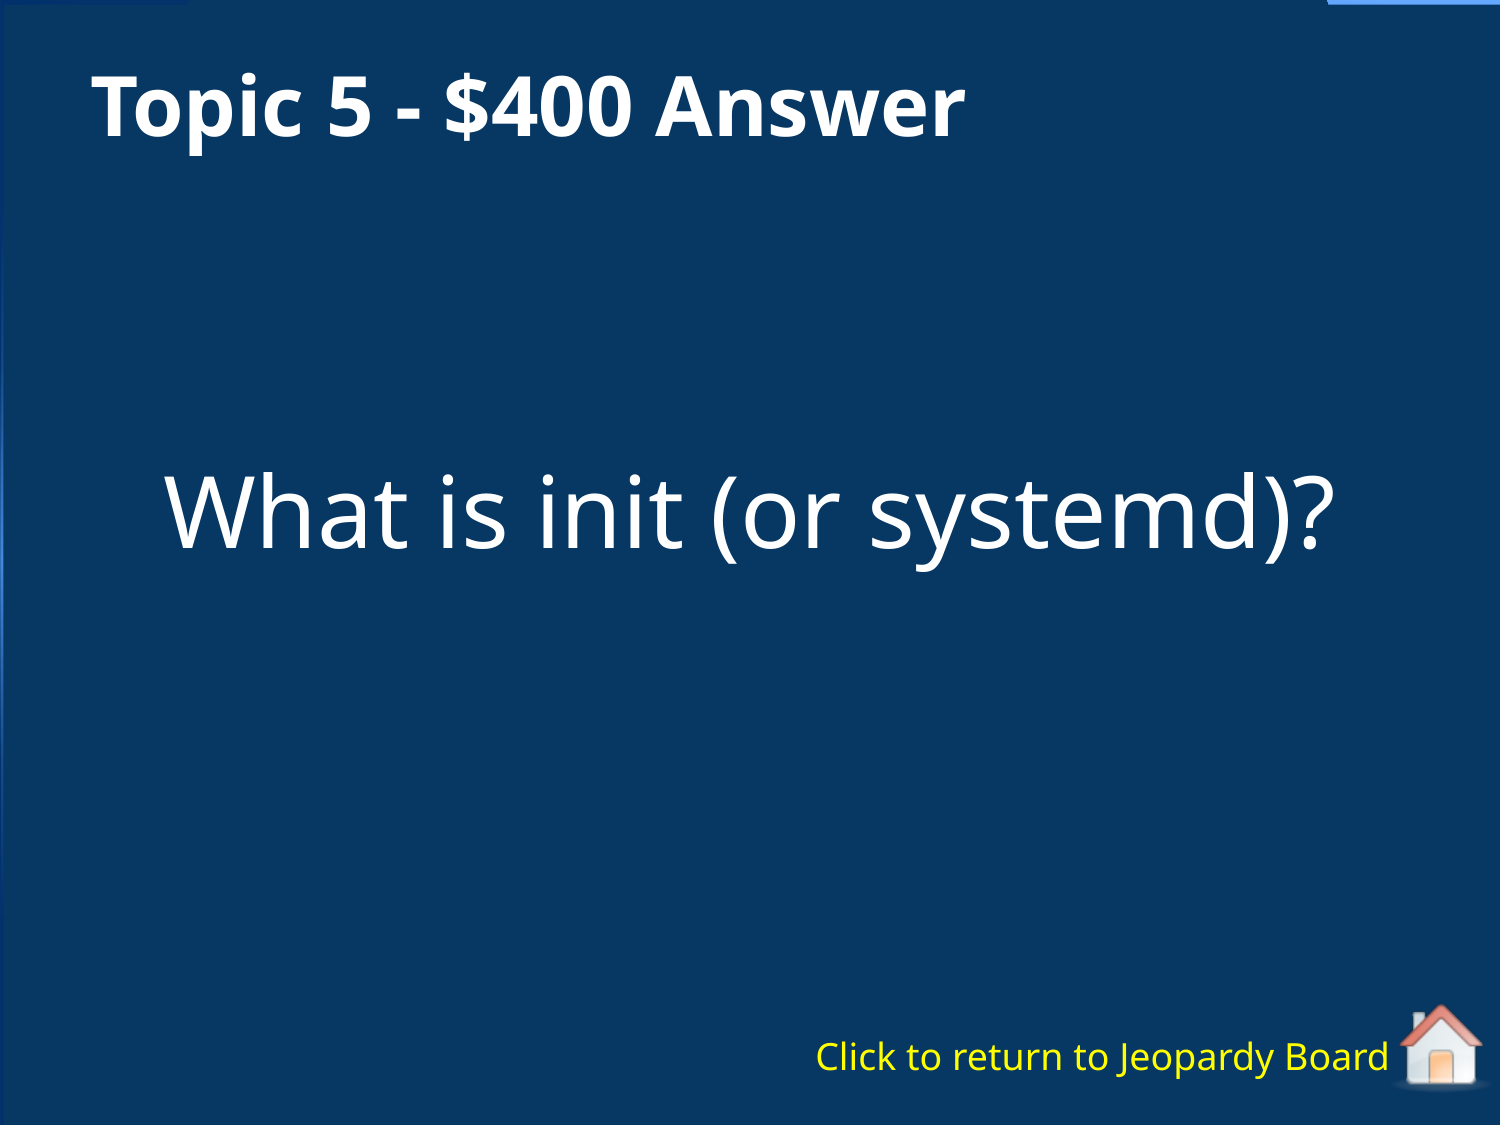

Topic 5 - $400 Answer
# What is init (or systemd)?
Click to return to Jeopardy Board